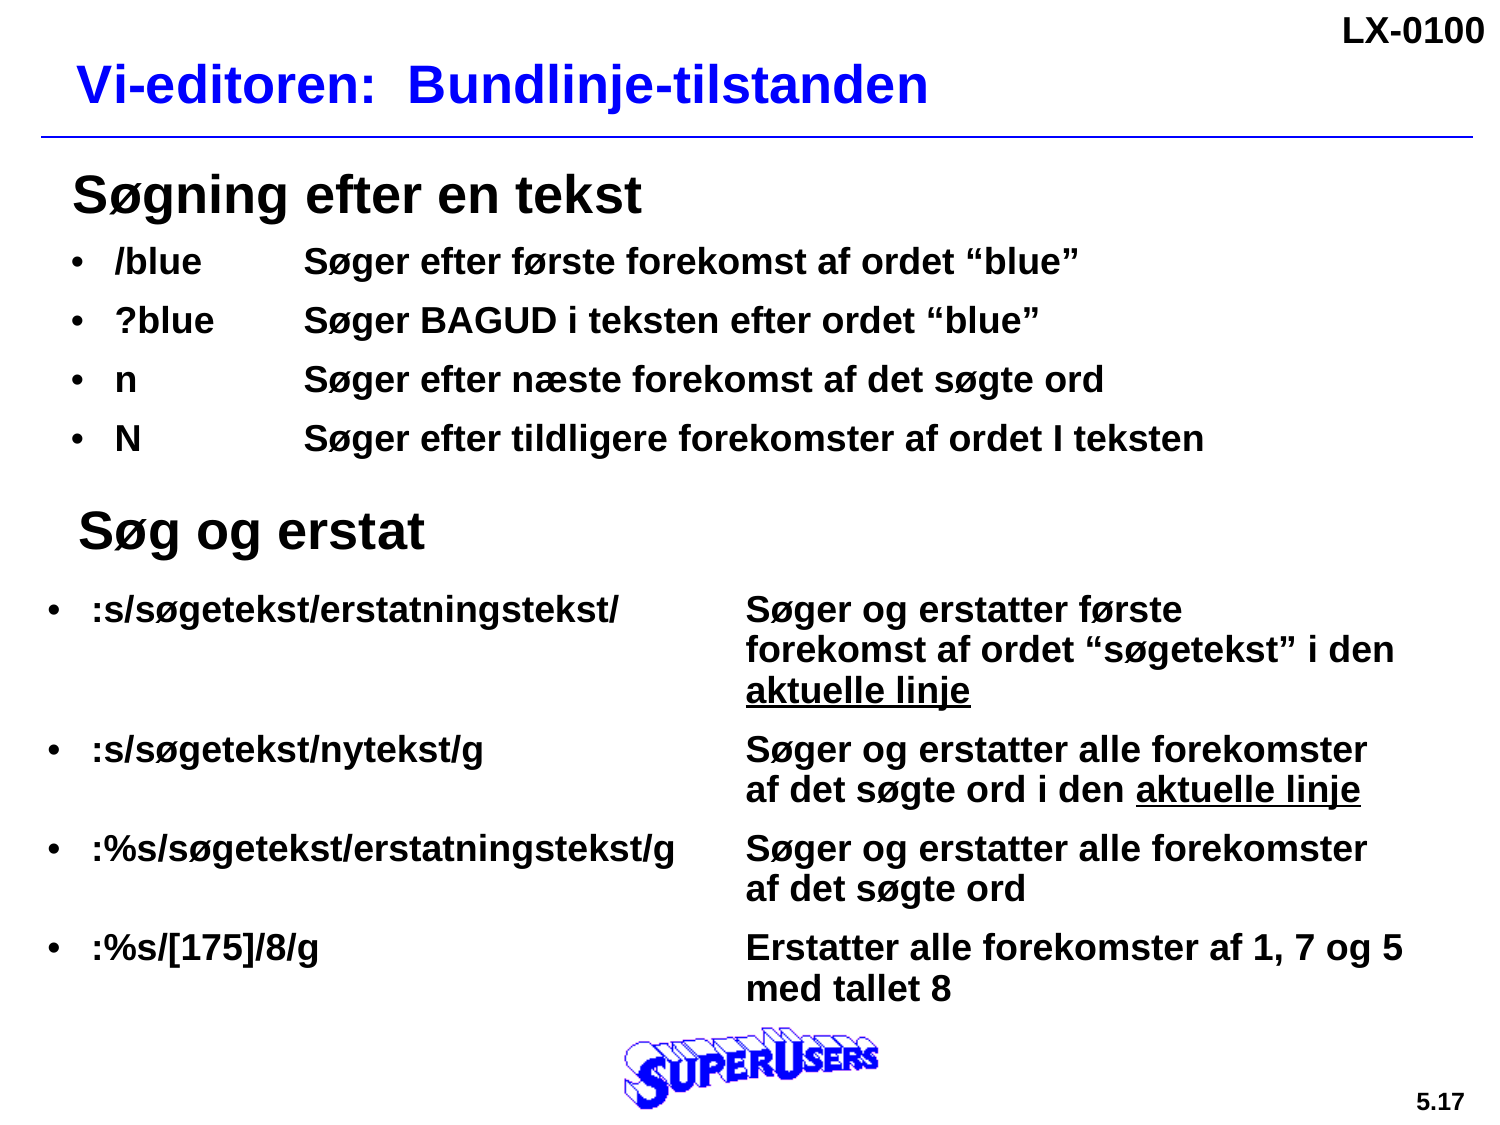

# Vi-editoren: Bundlinje-tilstanden
Søgning efter en tekst
/blue	Søger efter første forekomst af ordet “blue”
?blue	Søger BAGUD i teksten efter ordet “blue”
n		Søger efter næste forekomst af det søgte ord
N		Søger efter tildligere forekomster af ordet I teksten
Søg og erstat
:s/søgetekst/erstatningstekst/	 	Søger og erstatter første
						forekomst af ordet “søgetekst” i den 						aktuelle linje
:s/søgetekst/nytekst/g			Søger og erstatter alle forekomster 						af det søgte ord i den aktuelle linje
:%s/søgetekst/erstatningstekst/g	Søger og erstatter alle forekomster
						af det søgte ord
:%s/[175]/8/g				Erstatter alle forekomster af 1, 7 og 5
						med tallet 8